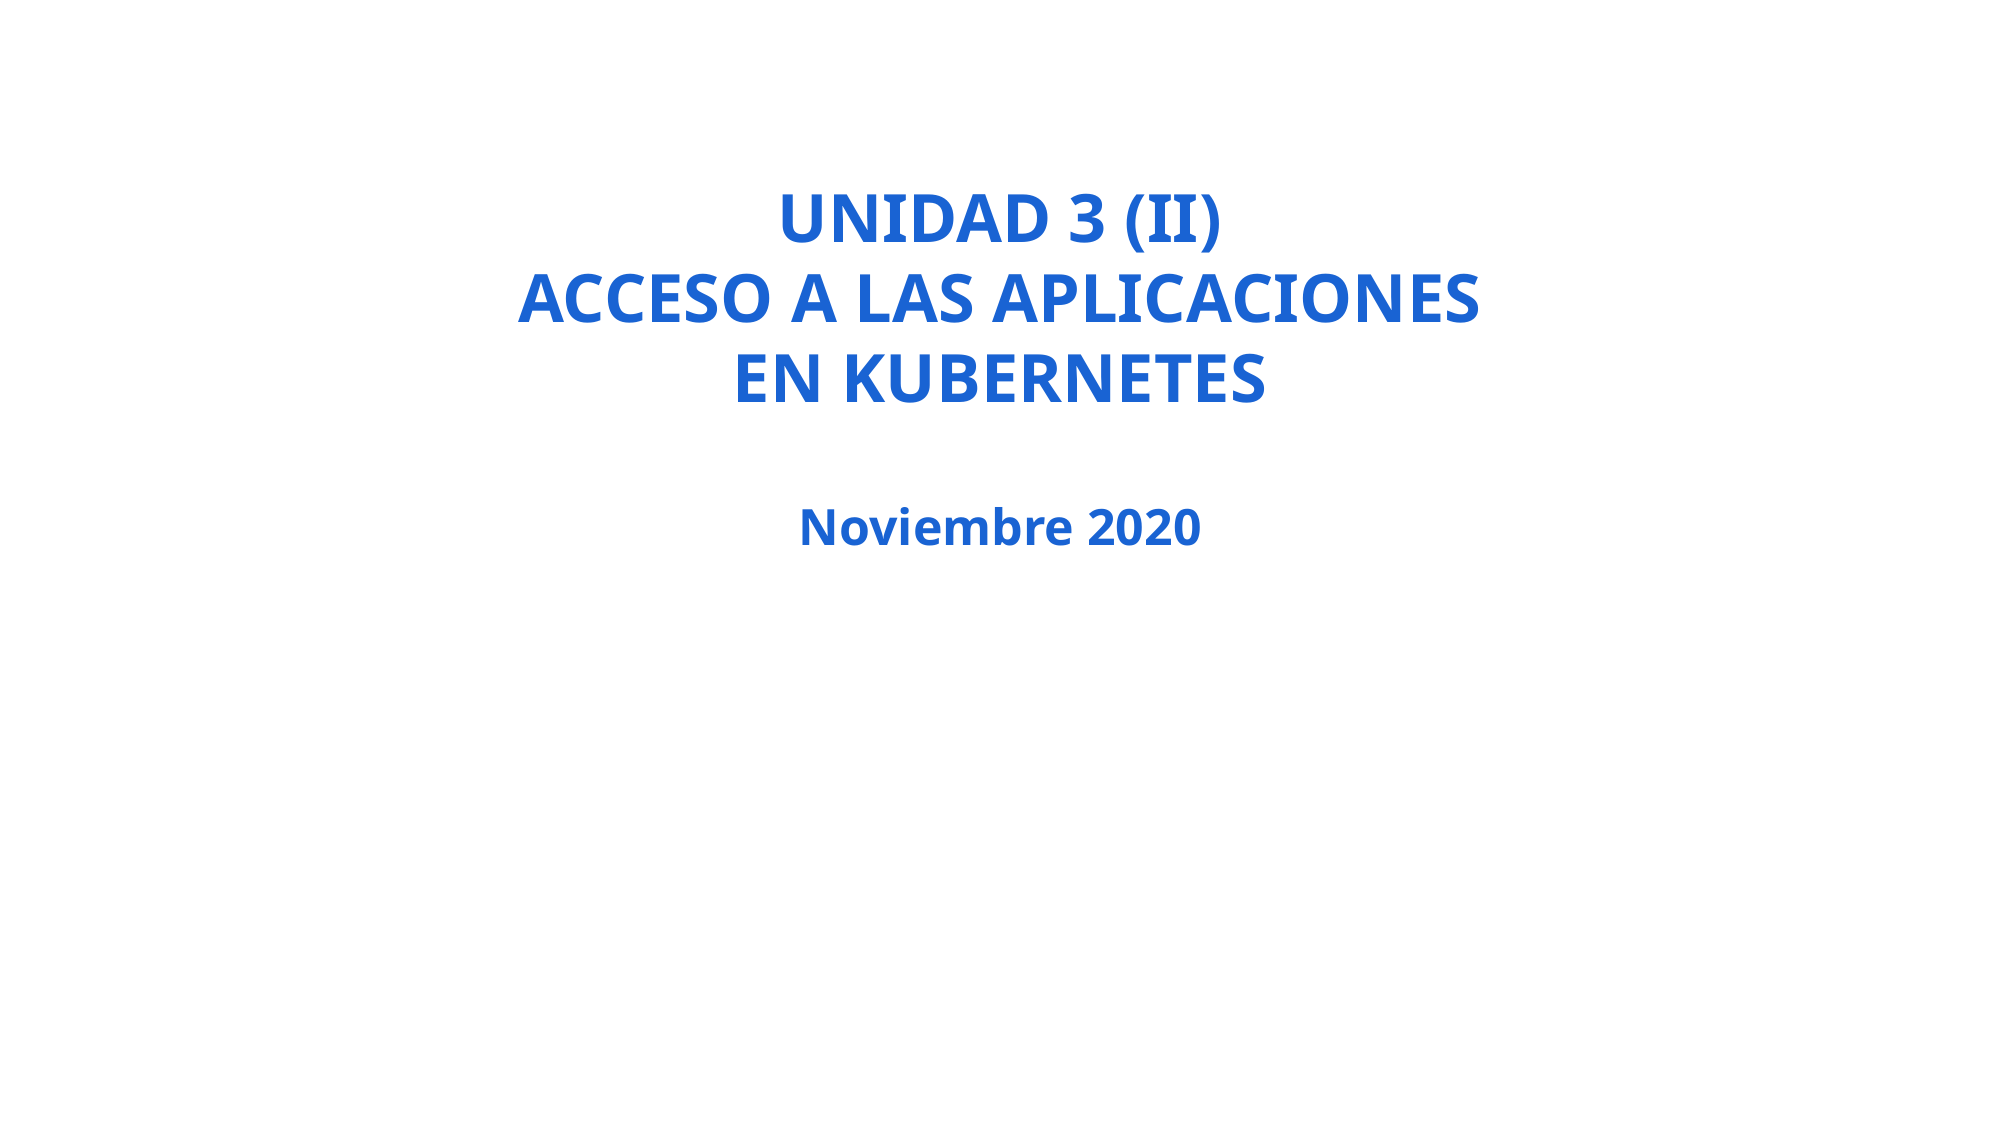

UNIDAD 3 (II)
ACCESO A LAS APLICACIONES EN KUBERNETES
Noviembre 2020